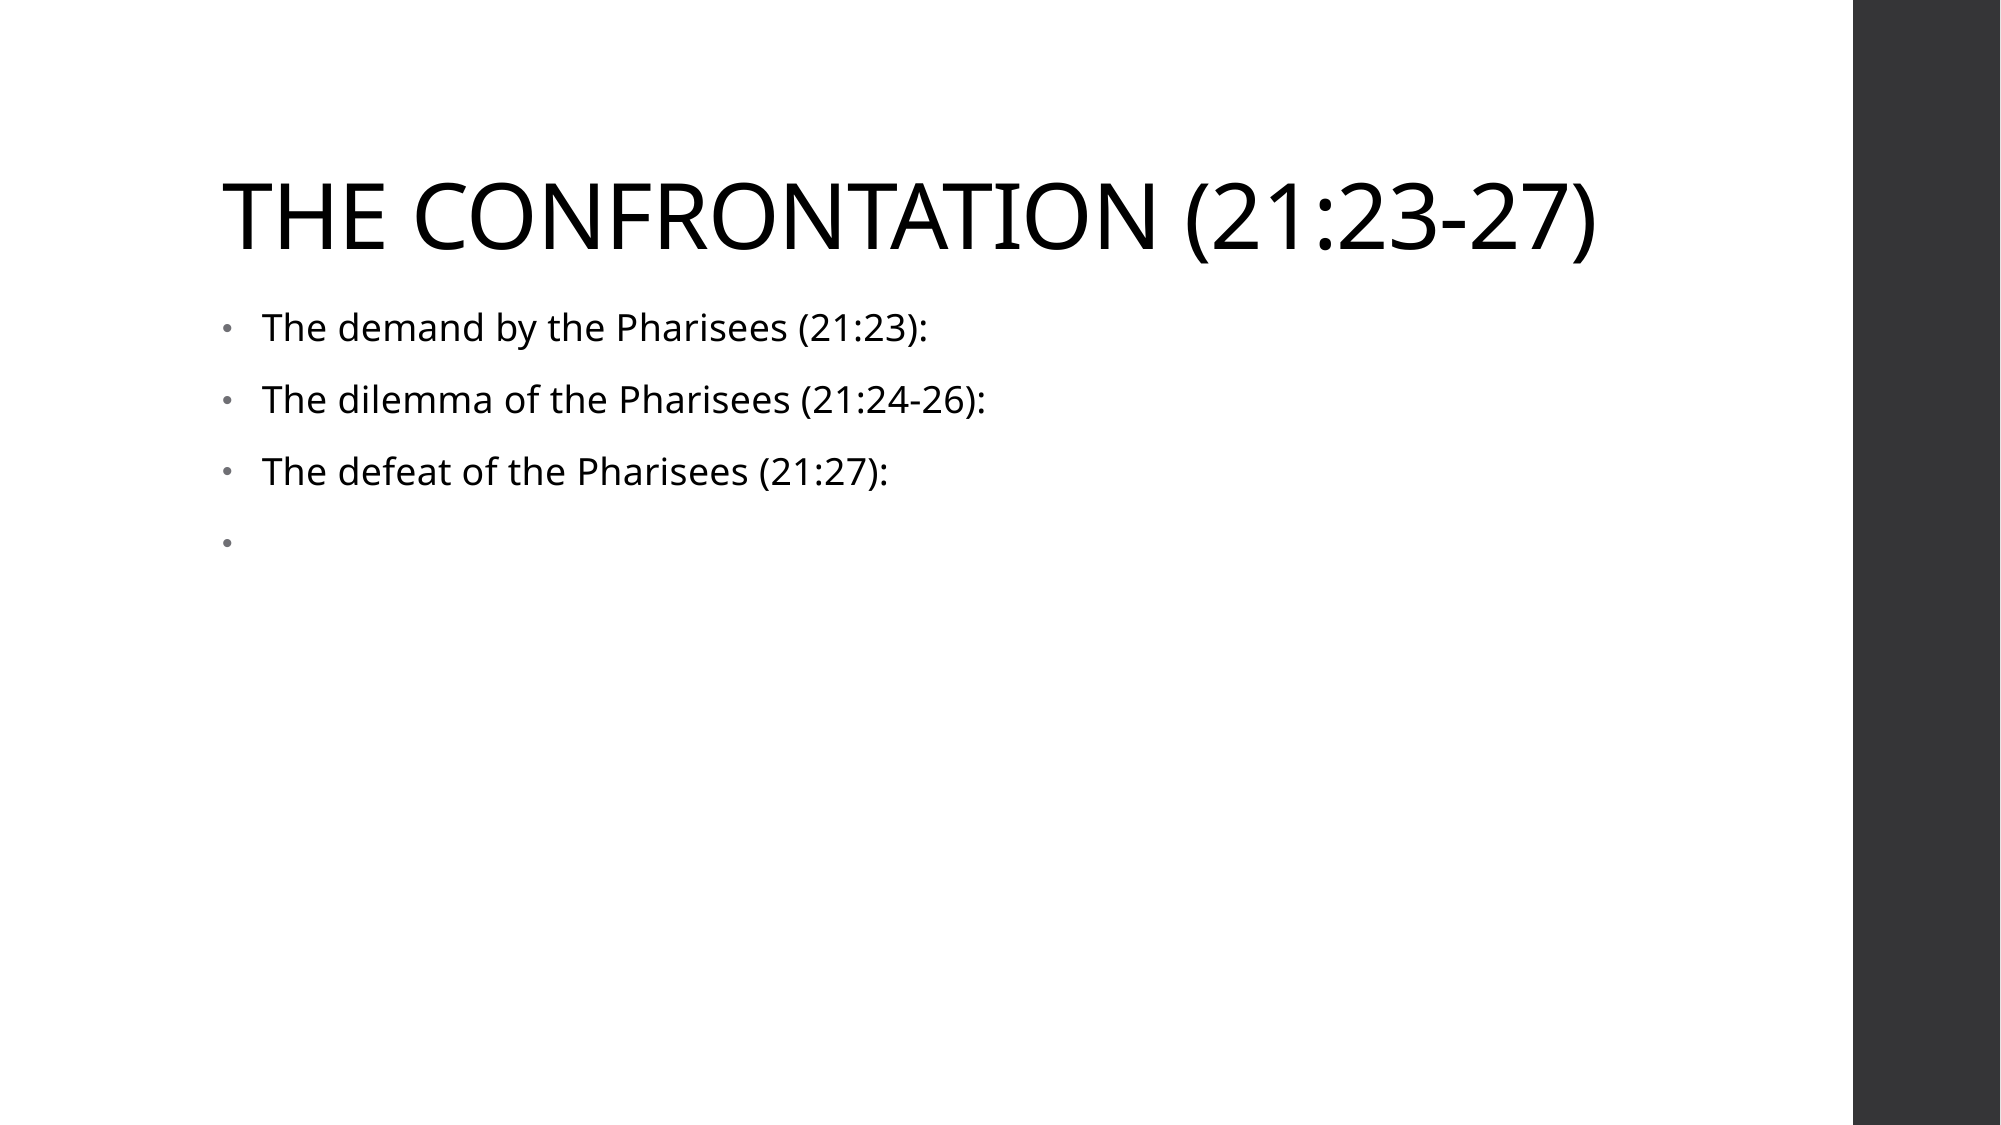

# THE CONFRONTATION (21:23-27)
 The demand by the Pharisees (21:23):
 The dilemma of the Pharisees (21:24-26):
 The defeat of the Pharisees (21:27):